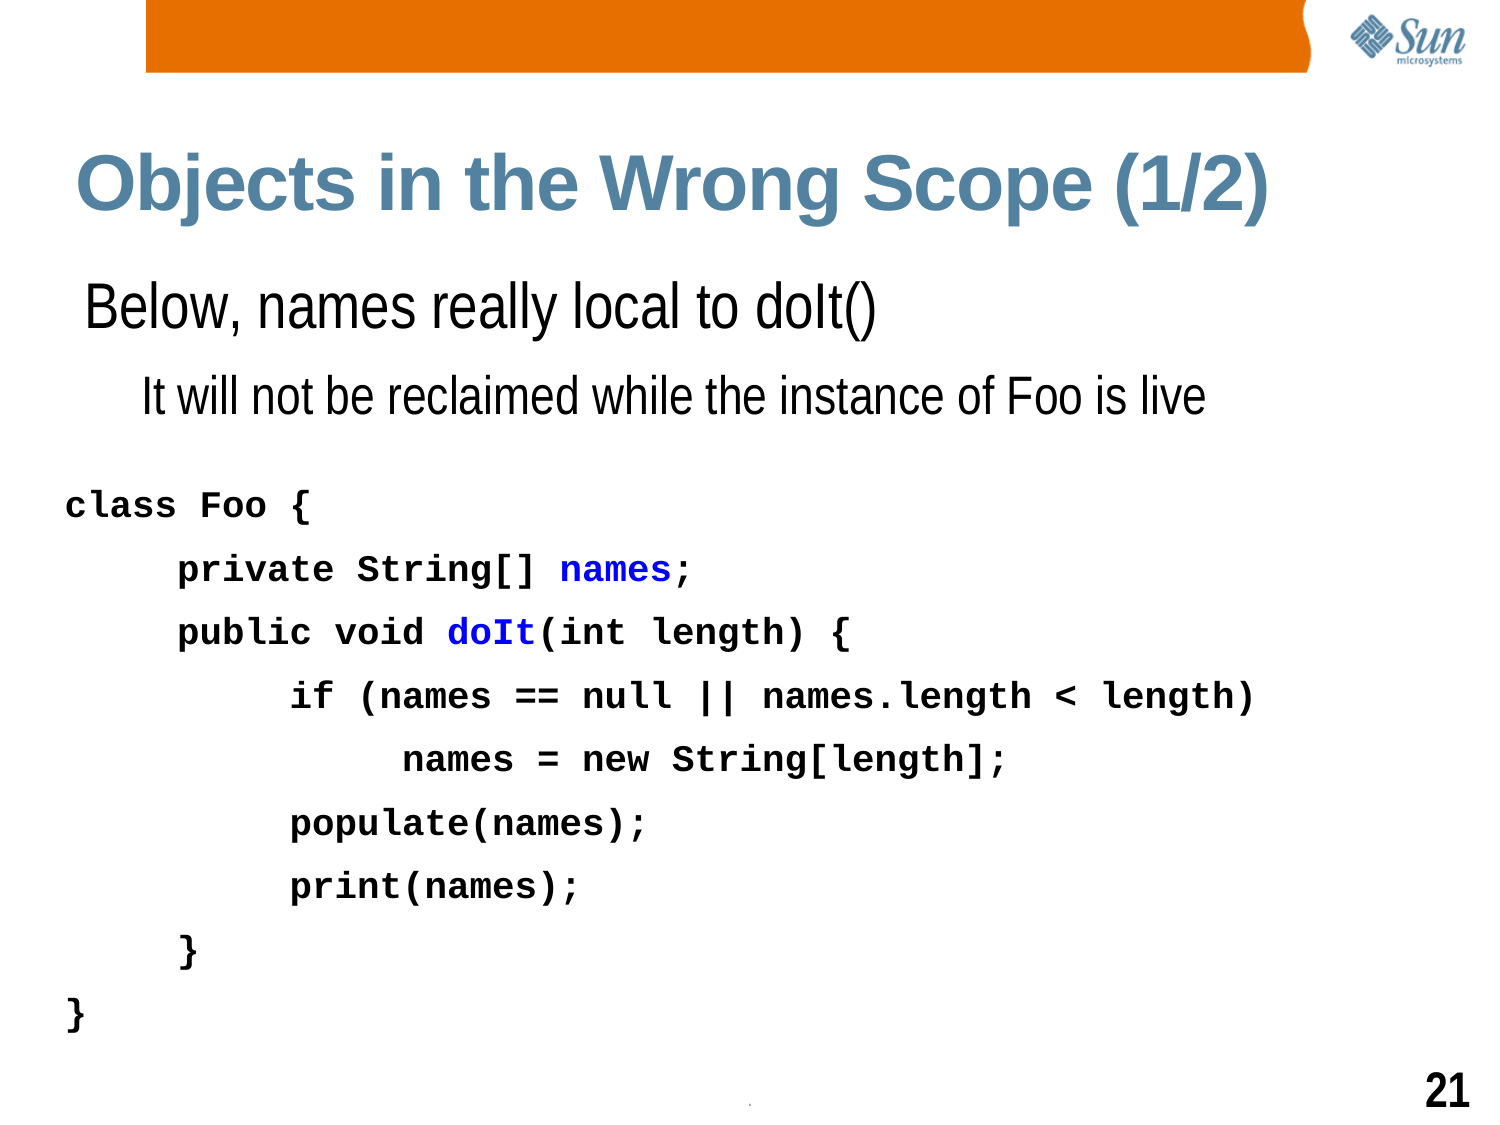

# Objects in the Wrong Scope (1/2)
Below, names really local to doIt()
It will not be reclaimed while the instance of Foo is live
class Foo {
 private String[] names;
 public void doIt(int length) {
 if (names == null || names.length < length)
 names = new String[length];
 populate(names);
 print(names);
 }
}